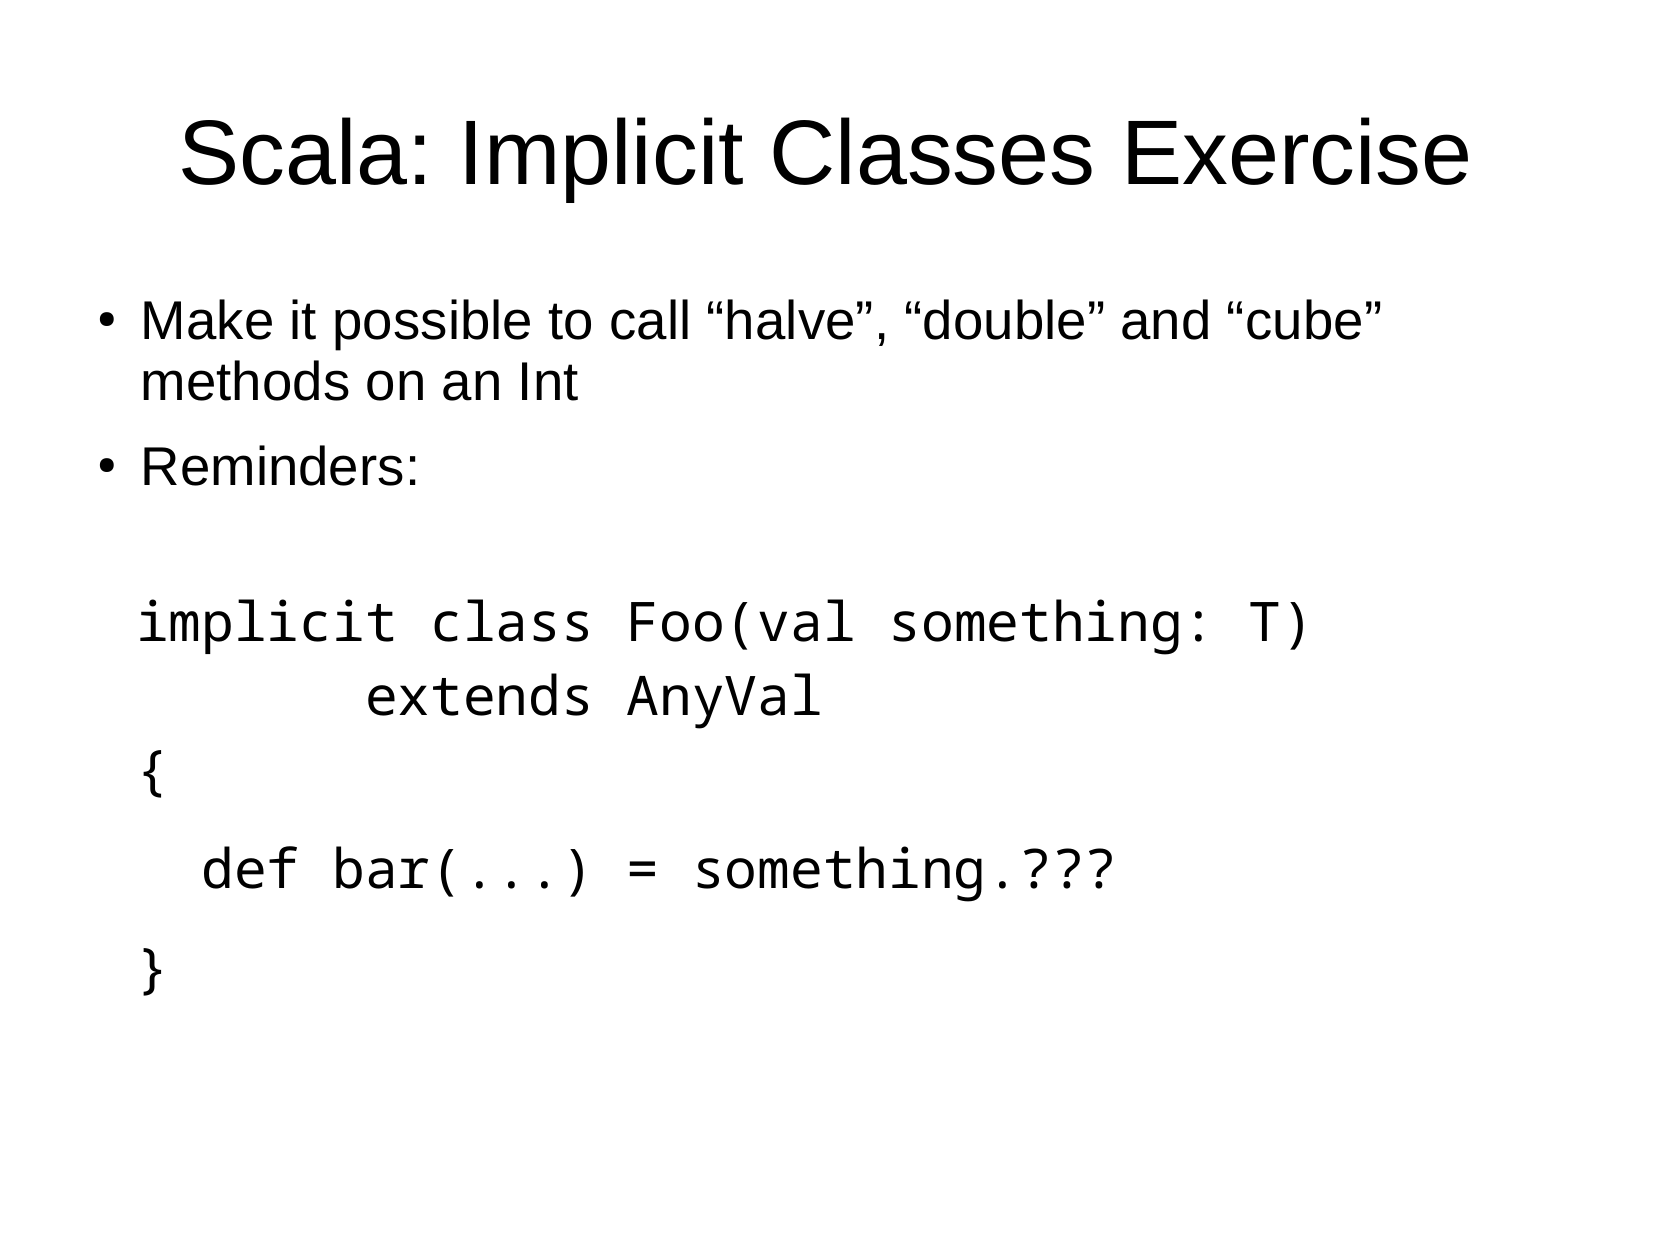

# Scala: Implicit Classes Exercise
Make it possible to call “halve”, “double” and “cube” methods on an Int
Reminders:
implicit class Foo(val something: T)
 extends AnyVal
{
 def bar(...) = something.???
}